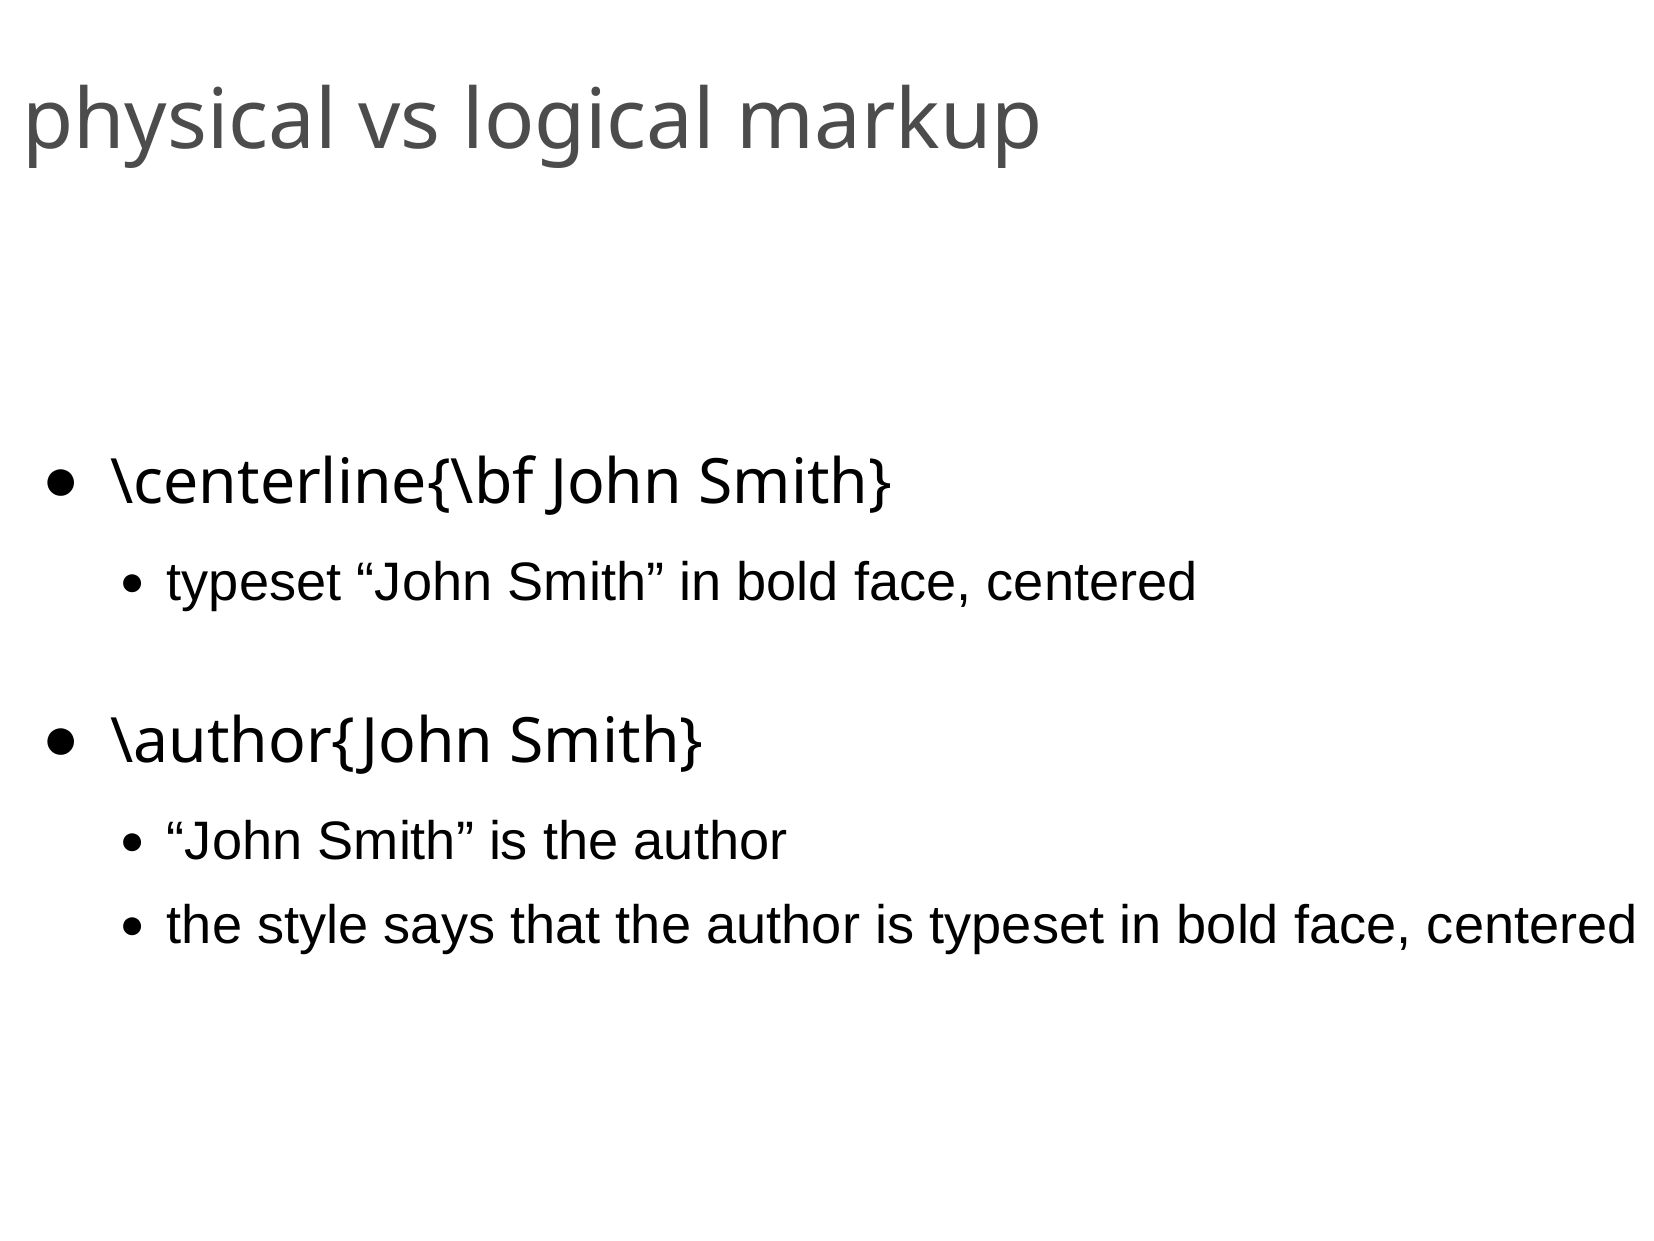

# physical vs logical markup
\centerline{\bf John Smith}
typeset “John Smith” in bold face, centered
\author{John Smith}
“John Smith” is the author
the style says that the author is typeset in bold face, centered